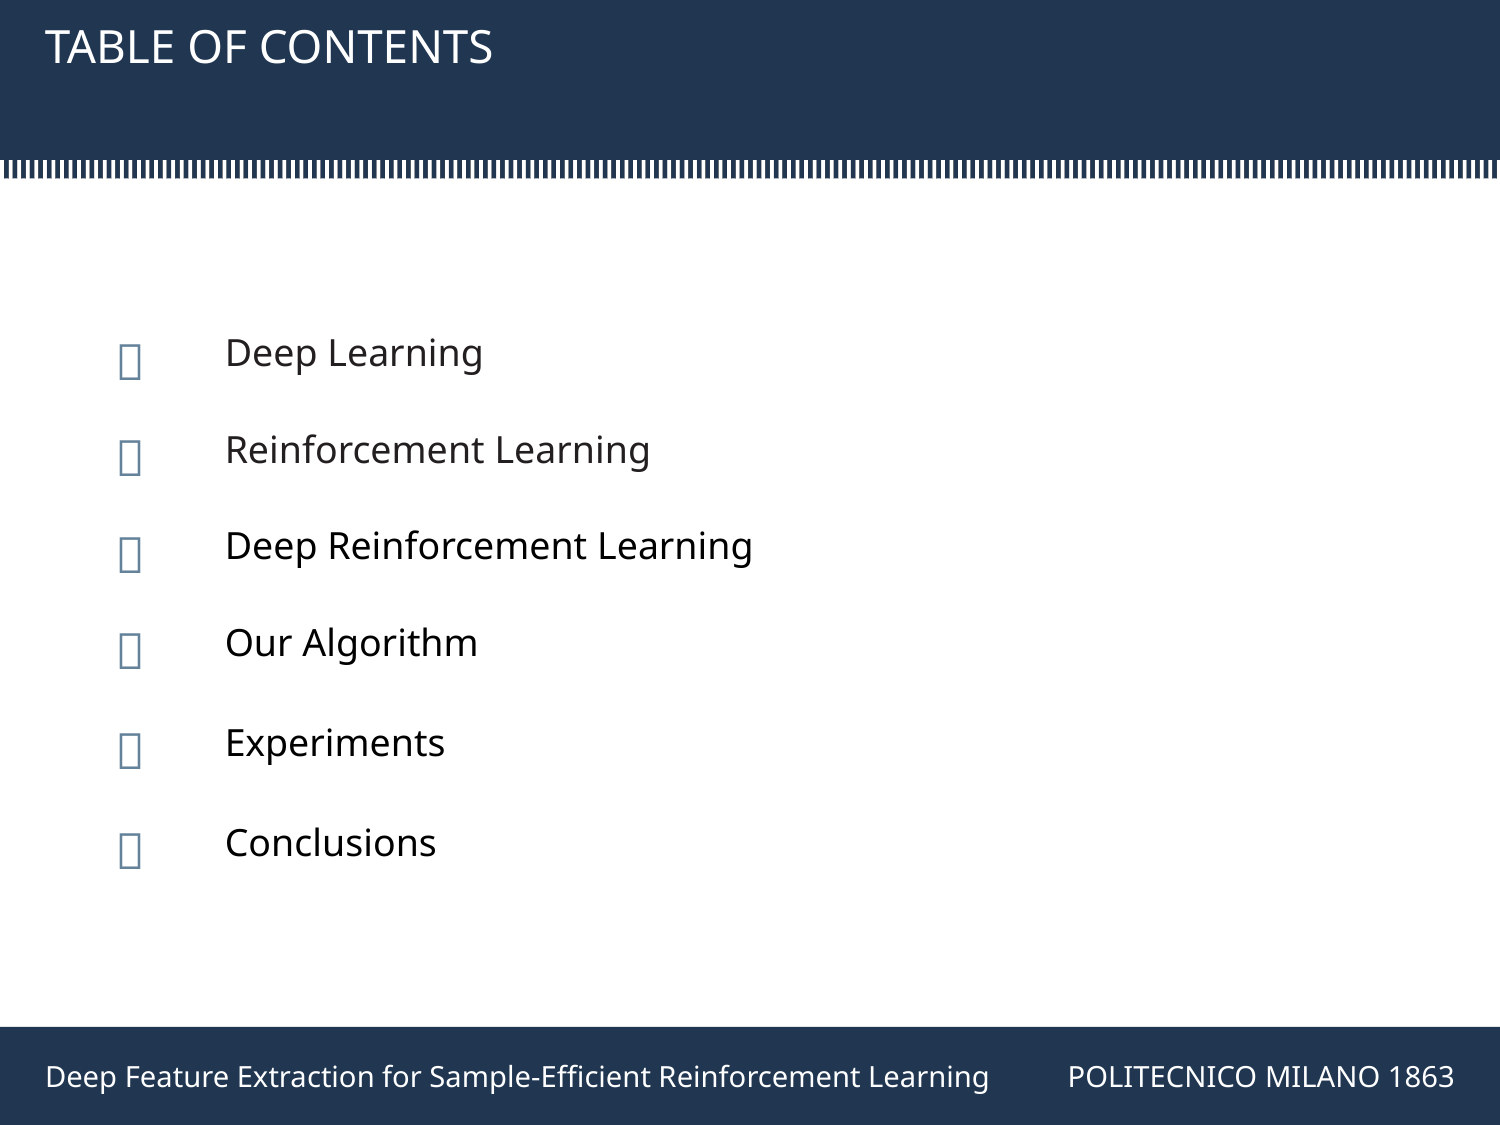

TABLE OF CONTENTS
|  | Deep Learning |
| --- | --- |
|  | Reinforcement Learning |
|  | Deep Reinforcement Learning |
|  | Our Algorithm |
|  | Experiments |
|  | Conclusions |
Deep Feature Extraction for Sample-Efficient Reinforcement Learning
POLITECNICO MILANO 1863